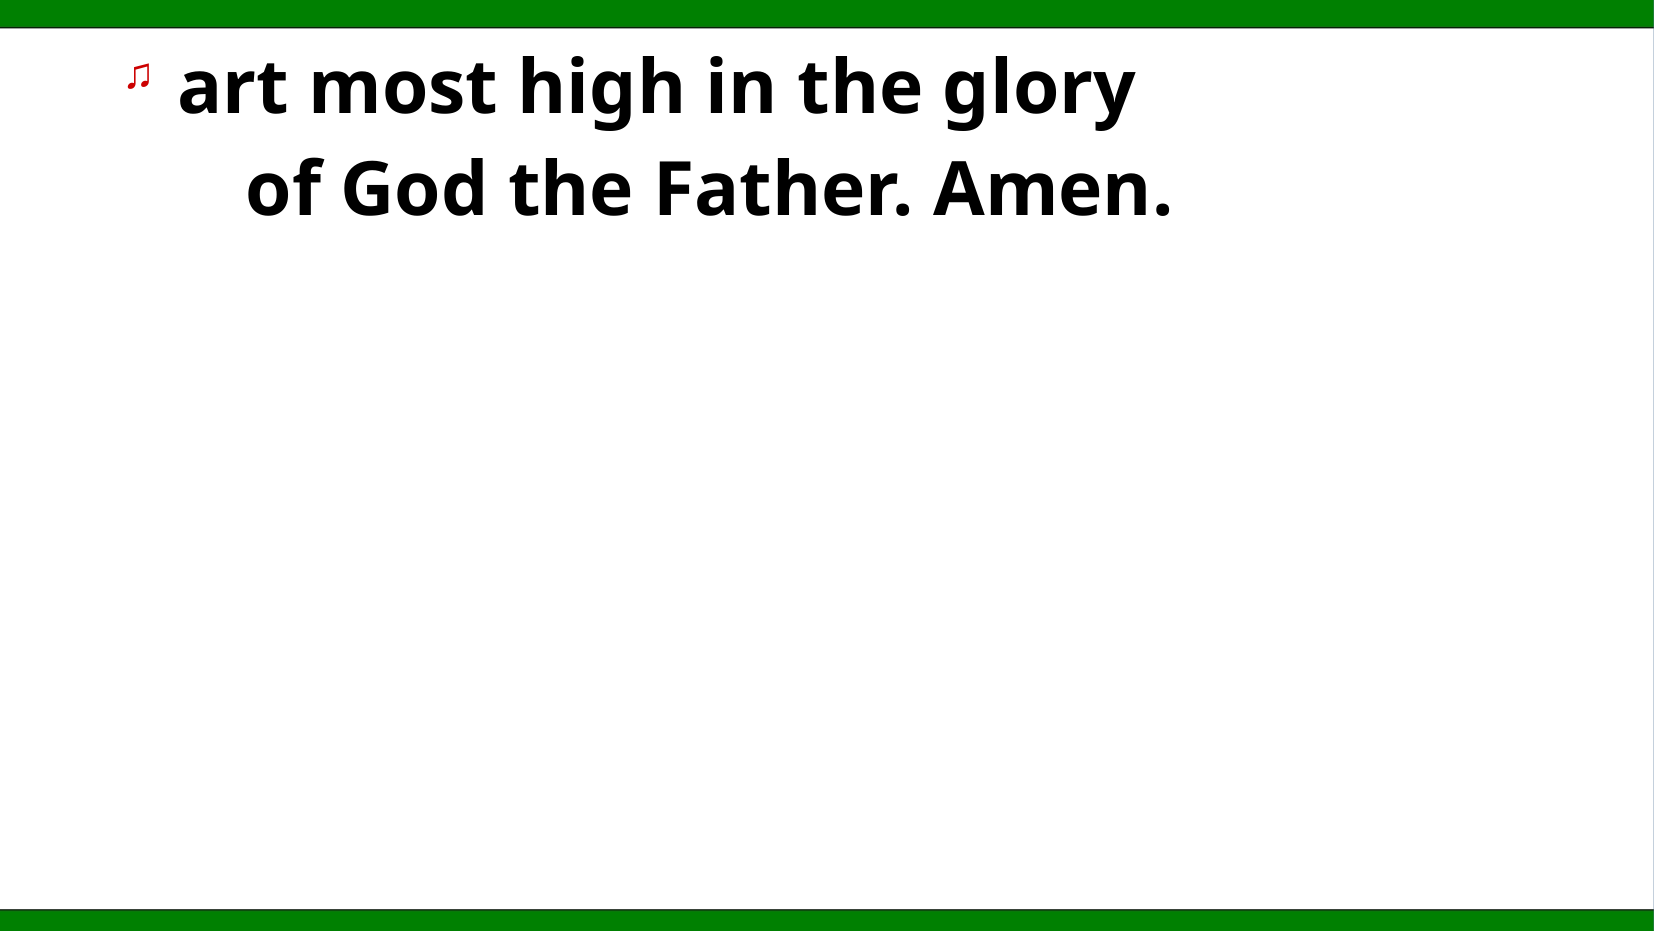

♫ art most high in the glory
 of God the Father. Amen.